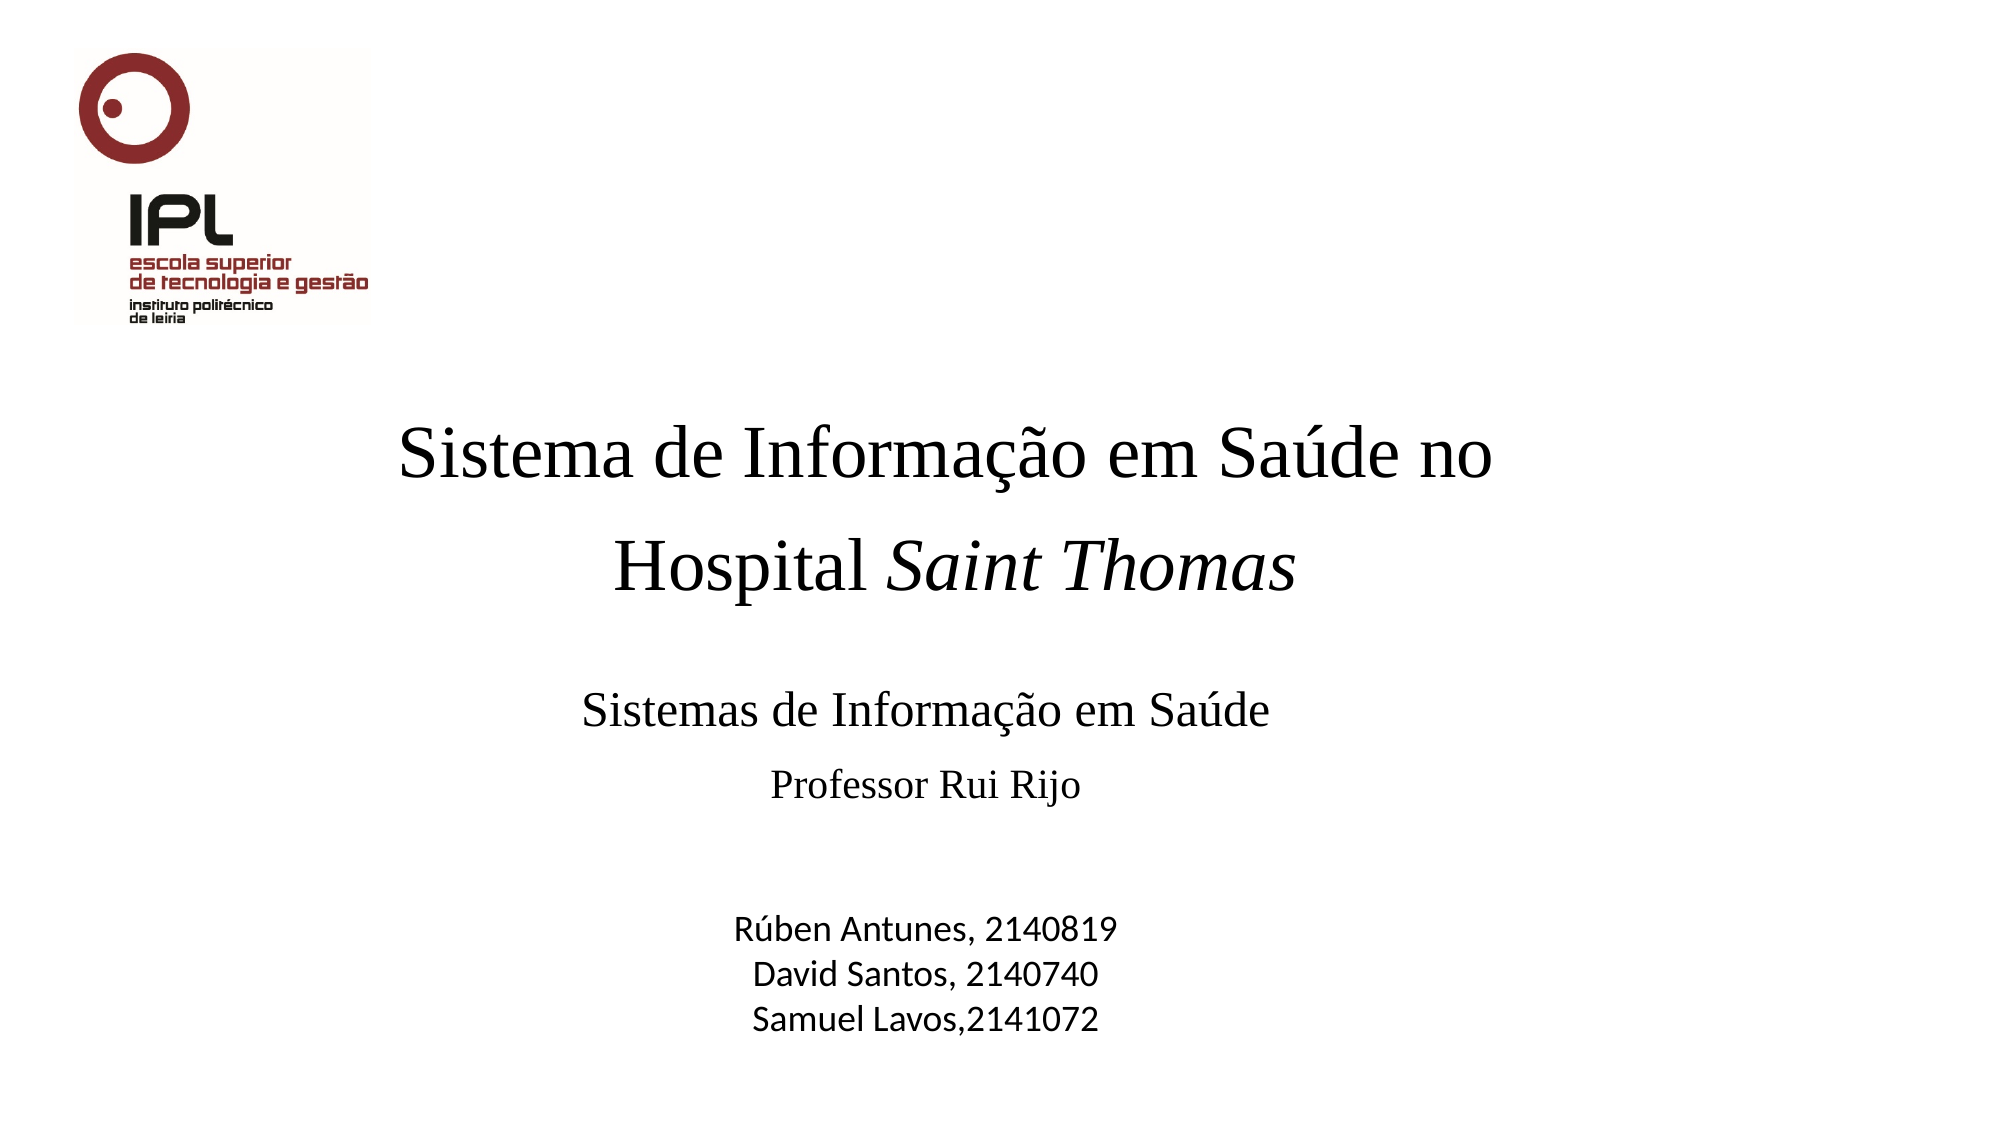

Sistema de Informação em Saúde no
Hospital Saint Thomas
Sistemas de Informação em Saúde
Professor Rui Rijo
Rúben Antunes, 2140819
David Santos, 2140740
Samuel Lavos,2141072